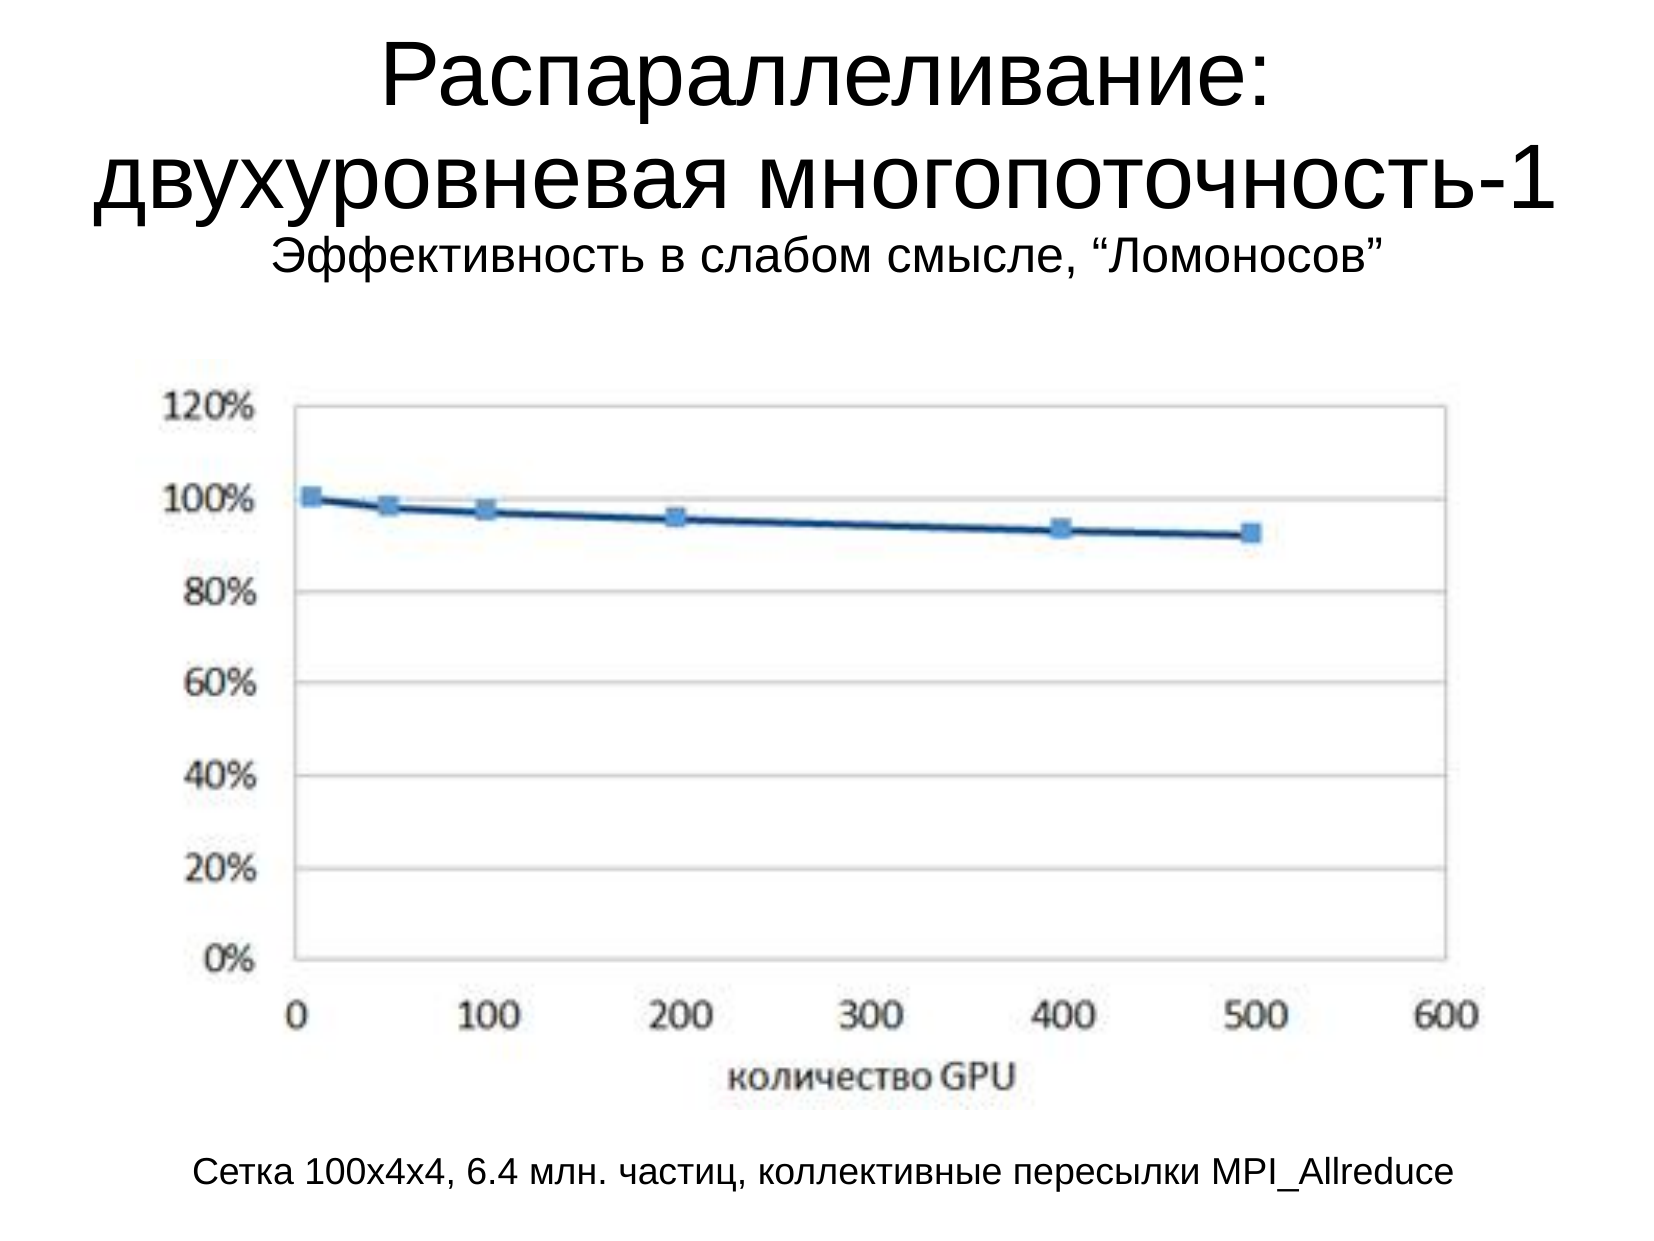

# Распараллеливание: двухуровневая многопоточность-1 Эффективность в слабом смысле, “Ломоносов”
Сетка 100х4х4, 6.4 млн. частиц, коллективные пересылки MPI_Allreduce